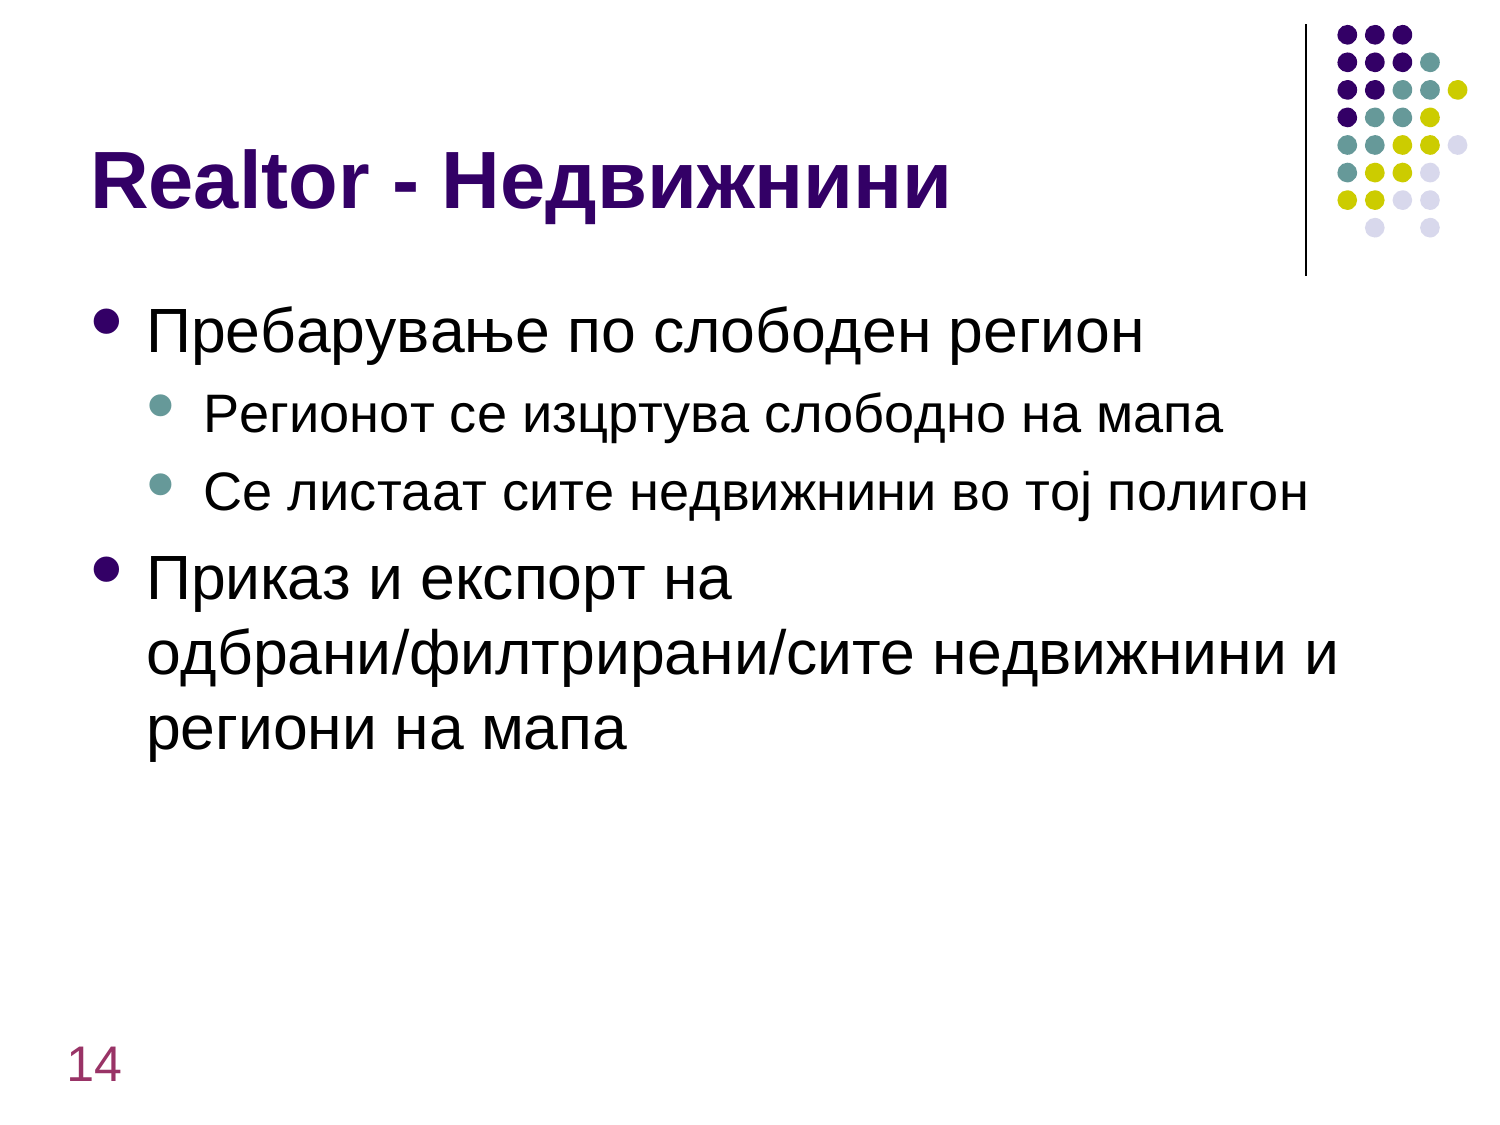

# Realtor - Недвижнини
Пребарување по слободен регион
Регионот се изцртува слободно на мапа
Се листаат сите недвижнини во тој полигон
Приказ и експорт на одбрани/филтрирани/сите недвижнини и региони на мапа